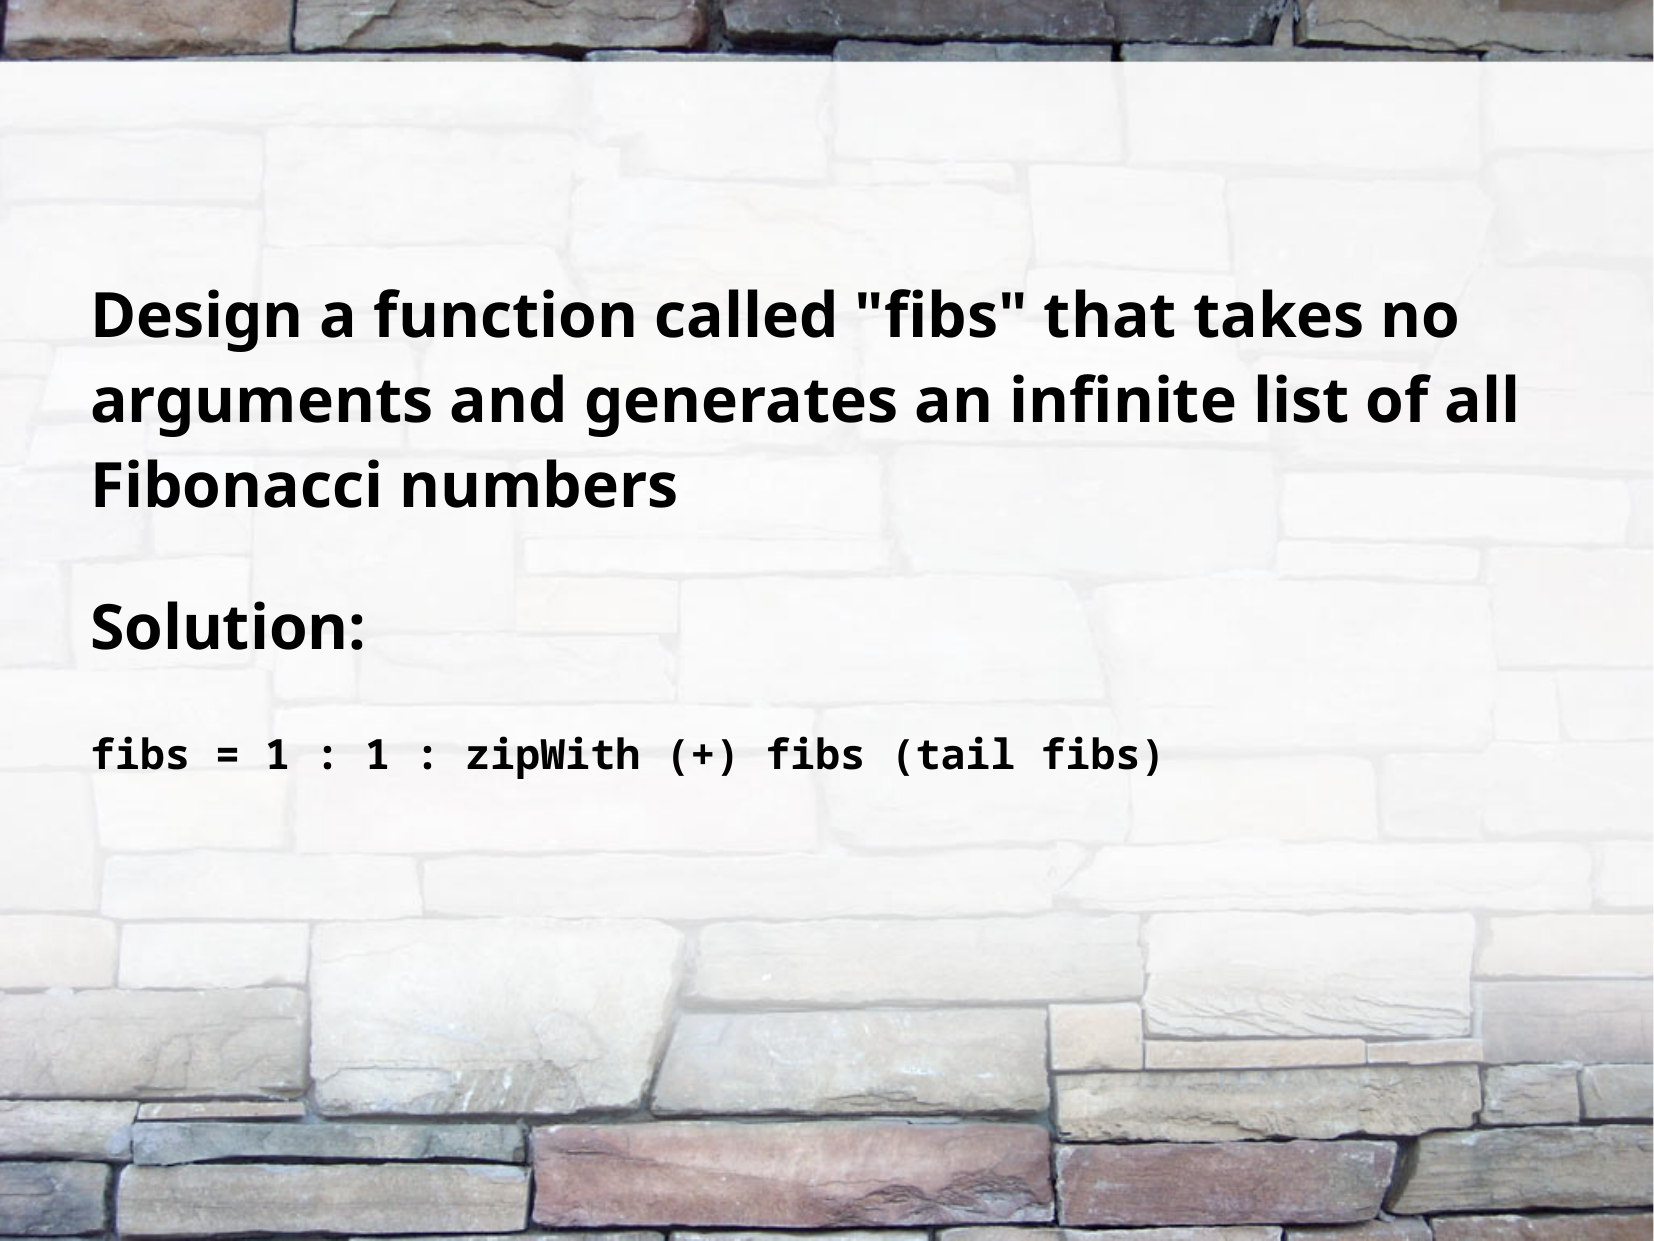

# Design a function called "fibs" that takes no arguments and generates an infinite list of all Fibonacci numbers
Solution:
fibs = 1 : 1 : zipWith (+) fibs (tail fibs)